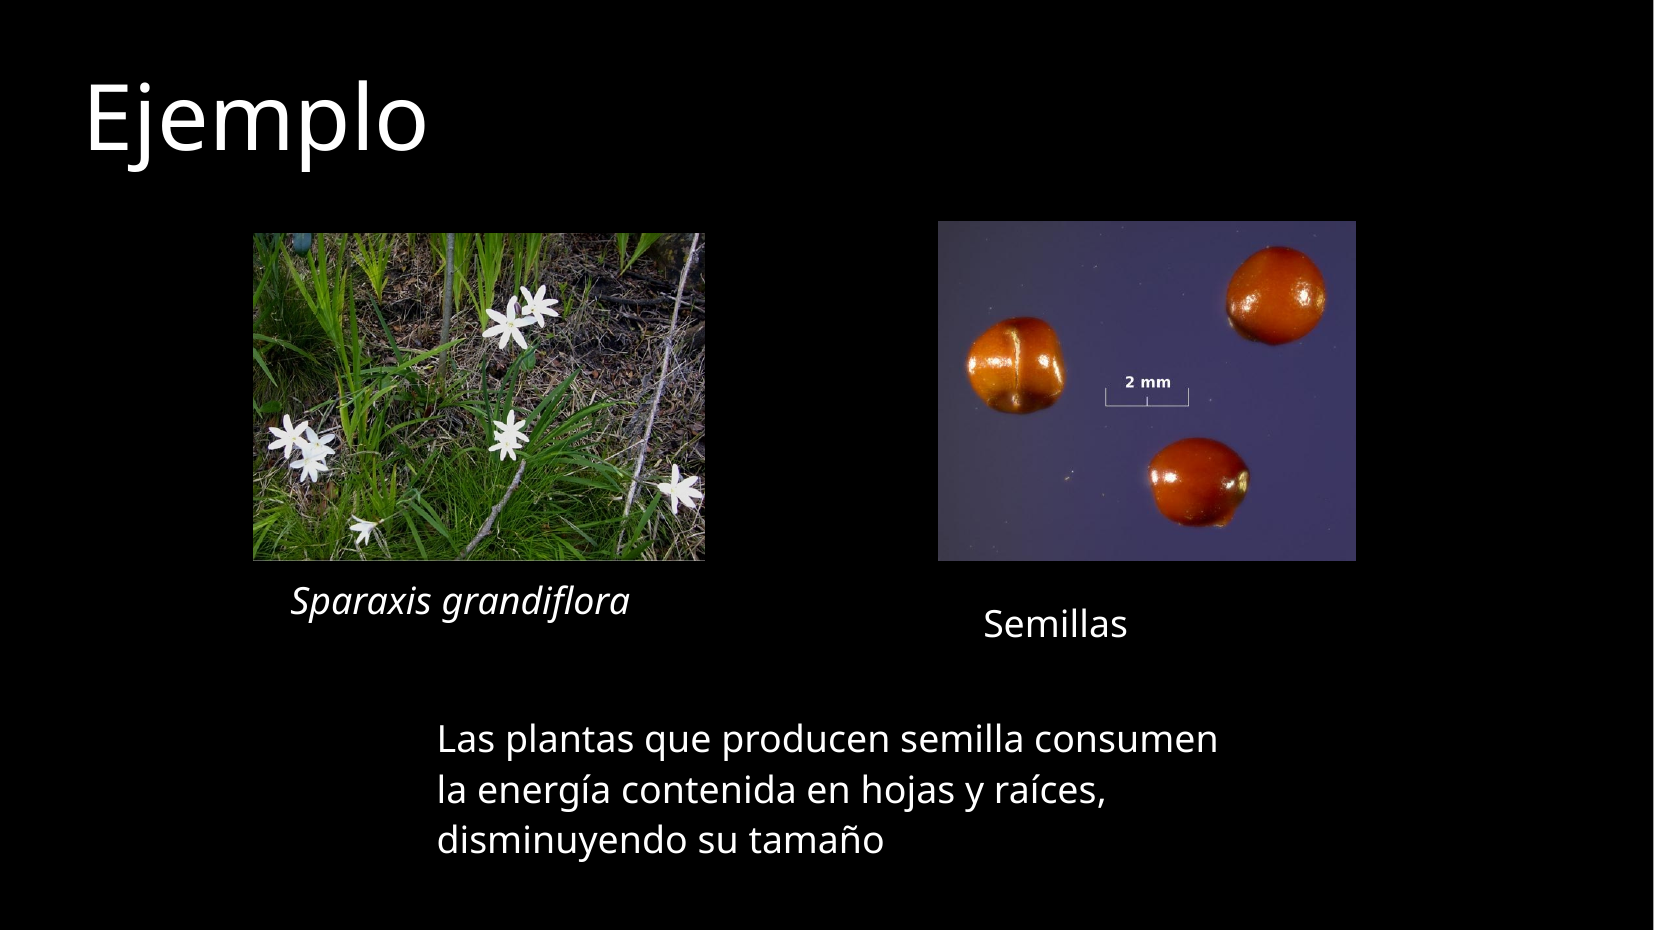

# Ejemplo
Sparaxis grandiflora
Semillas
Las plantas que producen semilla consumen la energía contenida en hojas y raíces, disminuyendo su tamaño